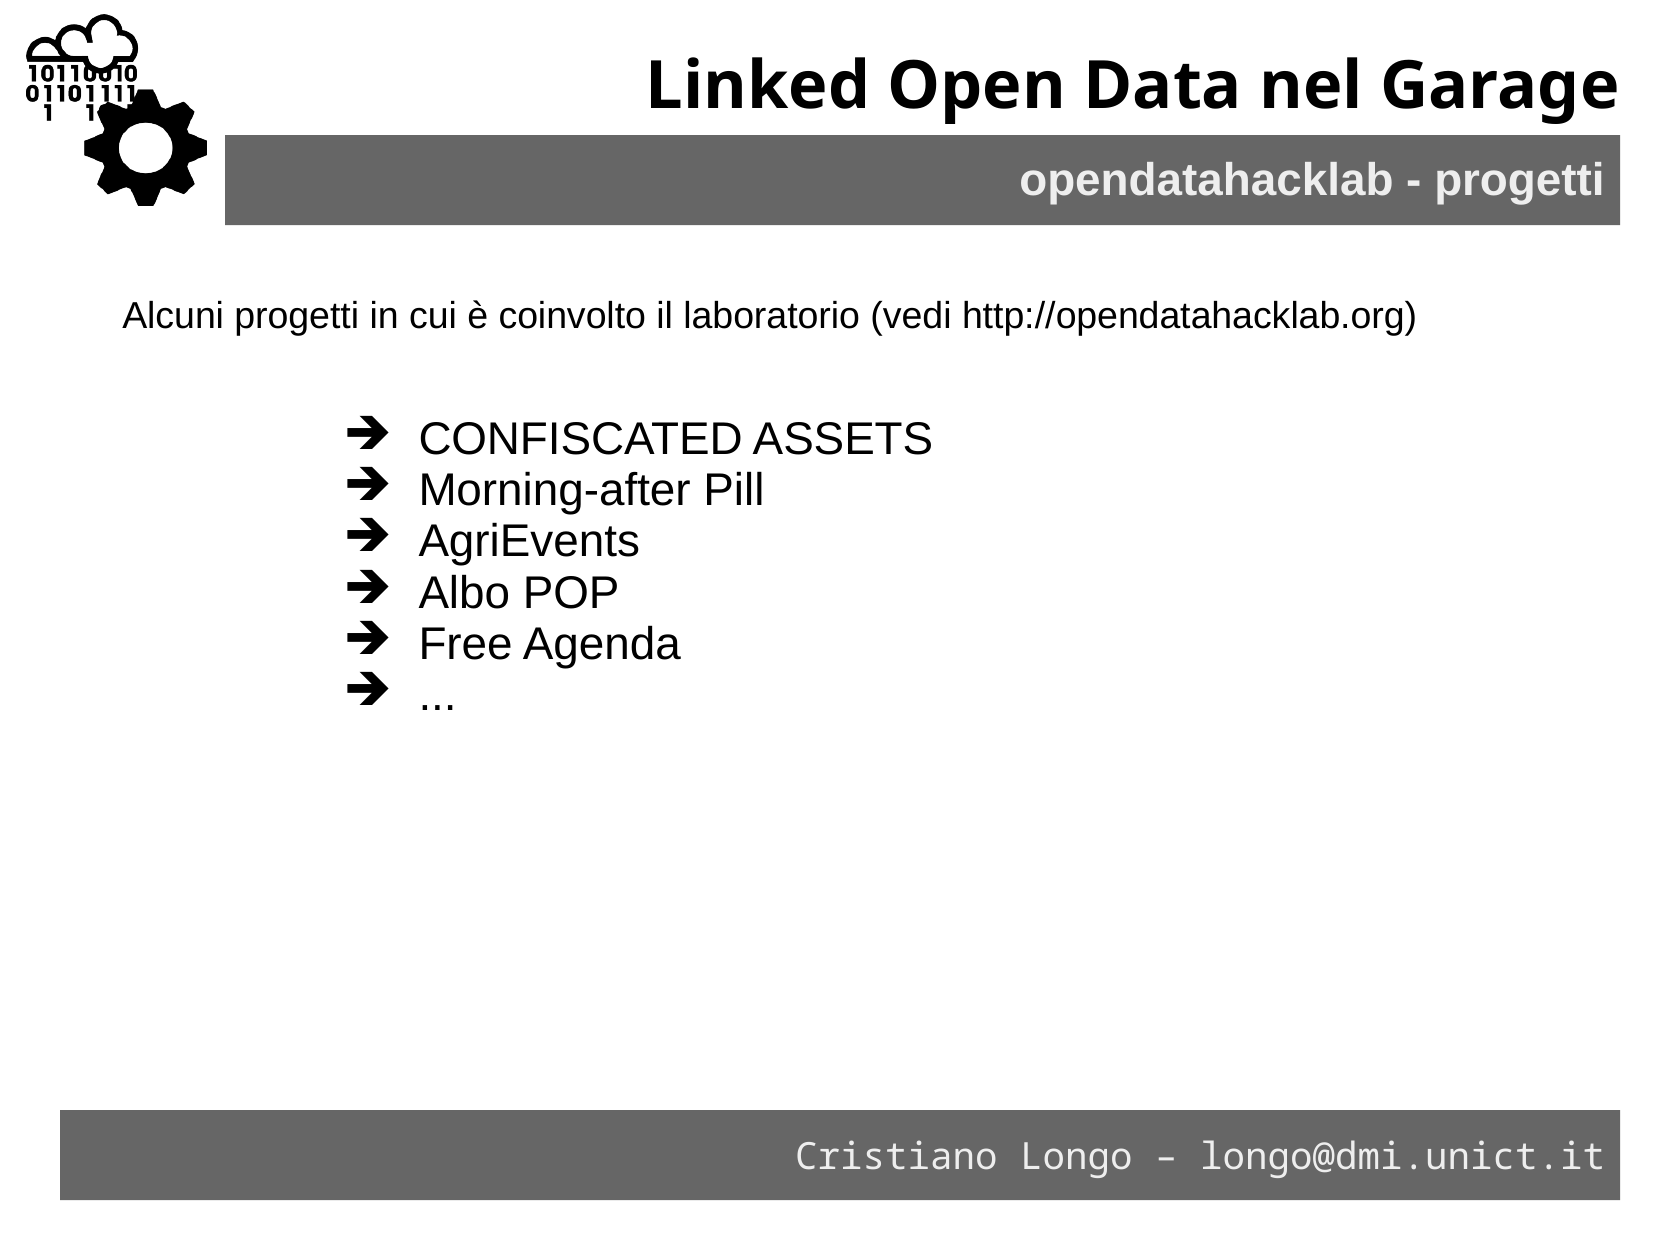

Linked Open Data nel Garage
opendatahacklab - progetti
Alcuni progetti in cui è coinvolto il laboratorio (vedi http://opendatahacklab.org)
CONFISCATED ASSETS
Morning-after Pill
AgriEvents
Albo POP
Free Agenda
...
Cristiano Longo – longo@dmi.unict.it